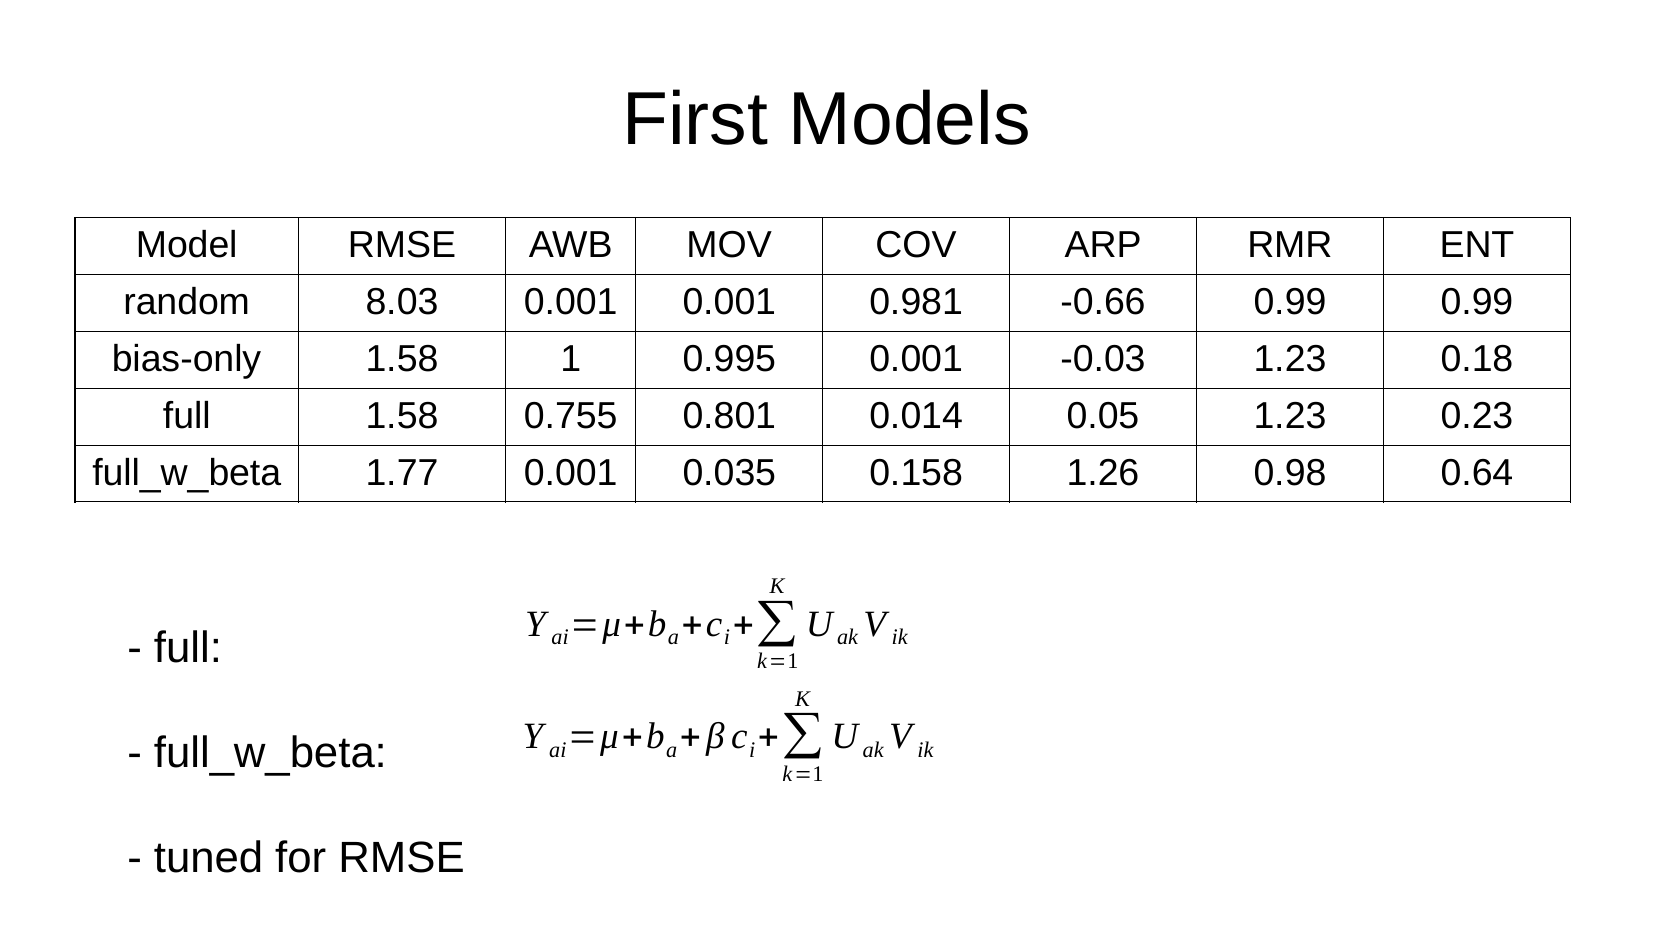

# First Models
| Model | RMSE | AWB | MOV | COV | ARP | RMR | ENT |
| --- | --- | --- | --- | --- | --- | --- | --- |
| random | 8.03 | 0.001 | 0.001 | 0.981 | -0.66 | 0.99 | 0.99 |
| bias-only | 1.58 | 1 | 0.995 | 0.001 | -0.03 | 1.23 | 0.18 |
| full | 1.58 | 0.755 | 0.801 | 0.014 | 0.05 | 1.23 | 0.23 |
| full\_w\_beta | 1.77 | 0.001 | 0.035 | 0.158 | 1.26 | 0.98 | 0.64 |
- full:
- full_w_beta:
- tuned for RMSE